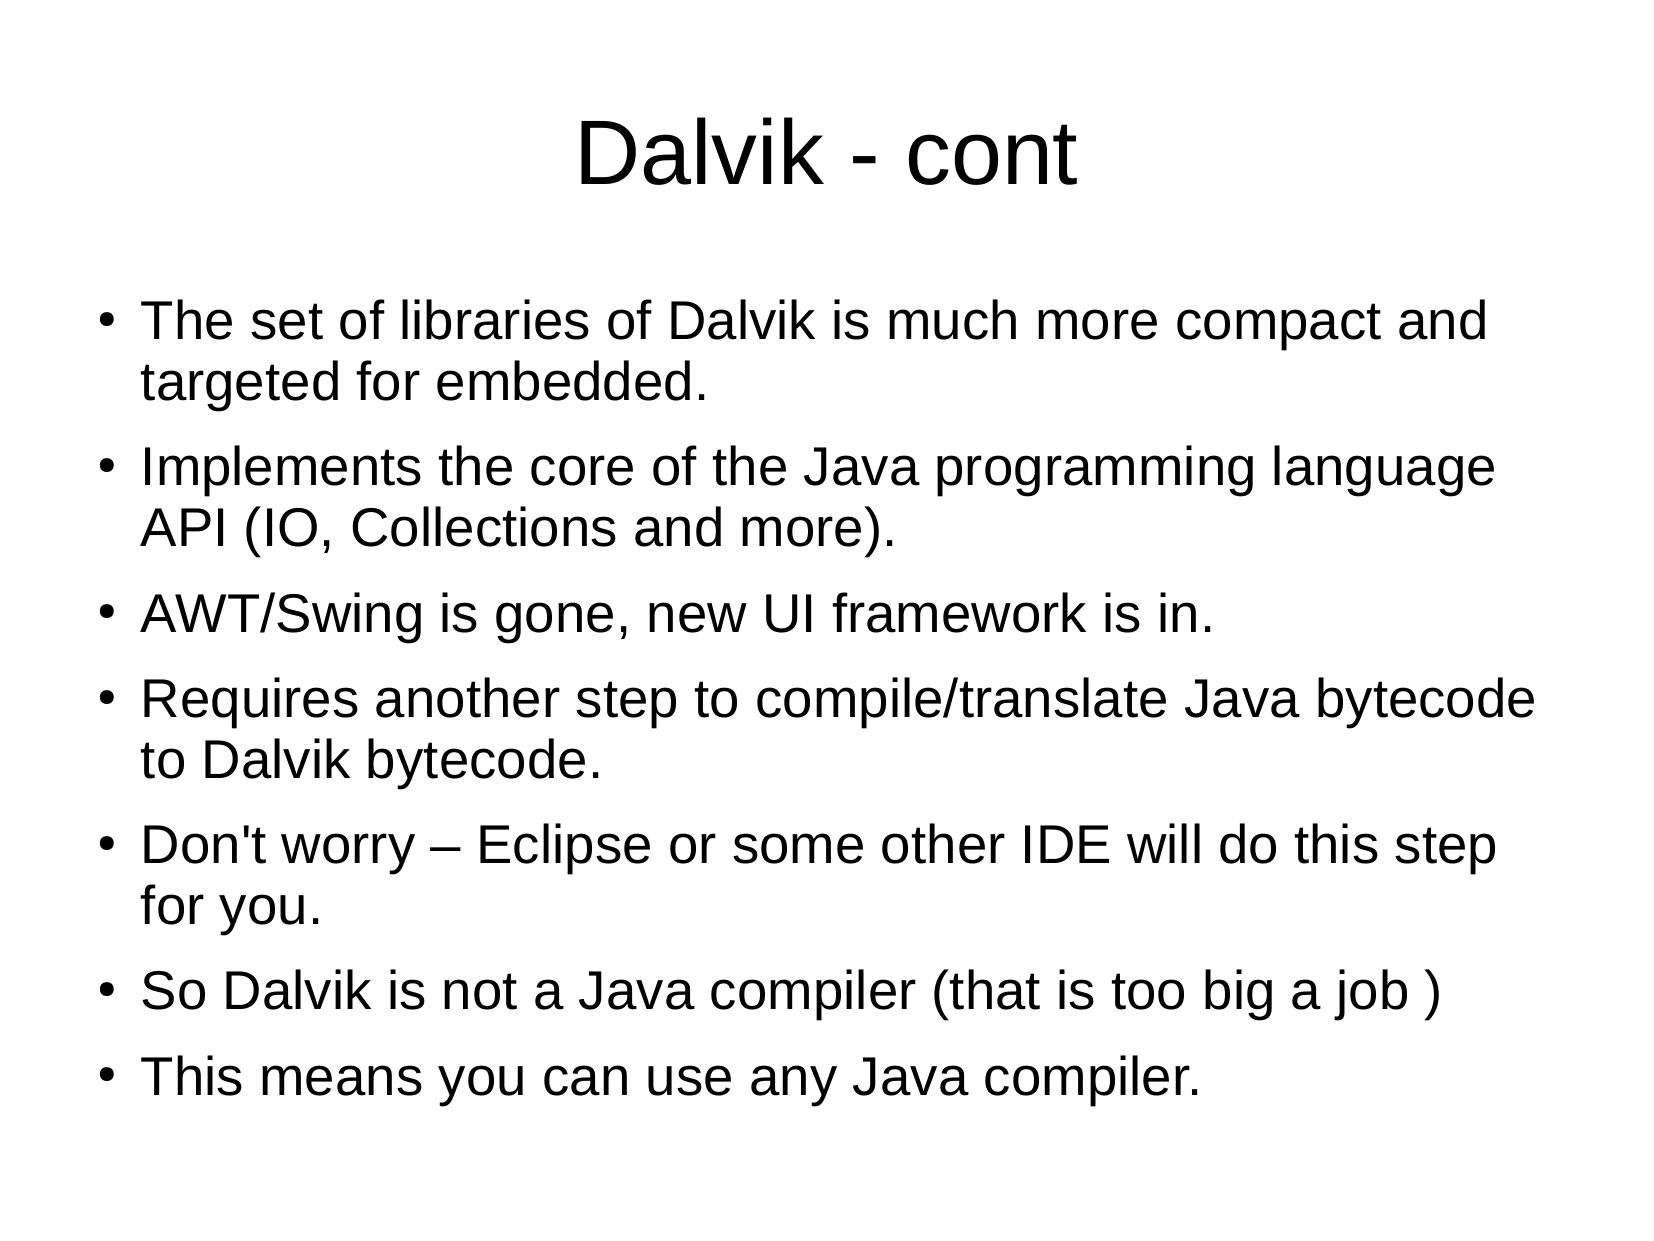

# Dalvik - cont
The set of libraries of Dalvik is much more compact and targeted for embedded.
Implements the core of the Java programming language API (IO, Collections and more).
AWT/Swing is gone, new UI framework is in.
Requires another step to compile/translate Java bytecode to Dalvik bytecode.
Don't worry – Eclipse or some other IDE will do this step for you.
So Dalvik is not a Java compiler (that is too big a job )
This means you can use any Java compiler.